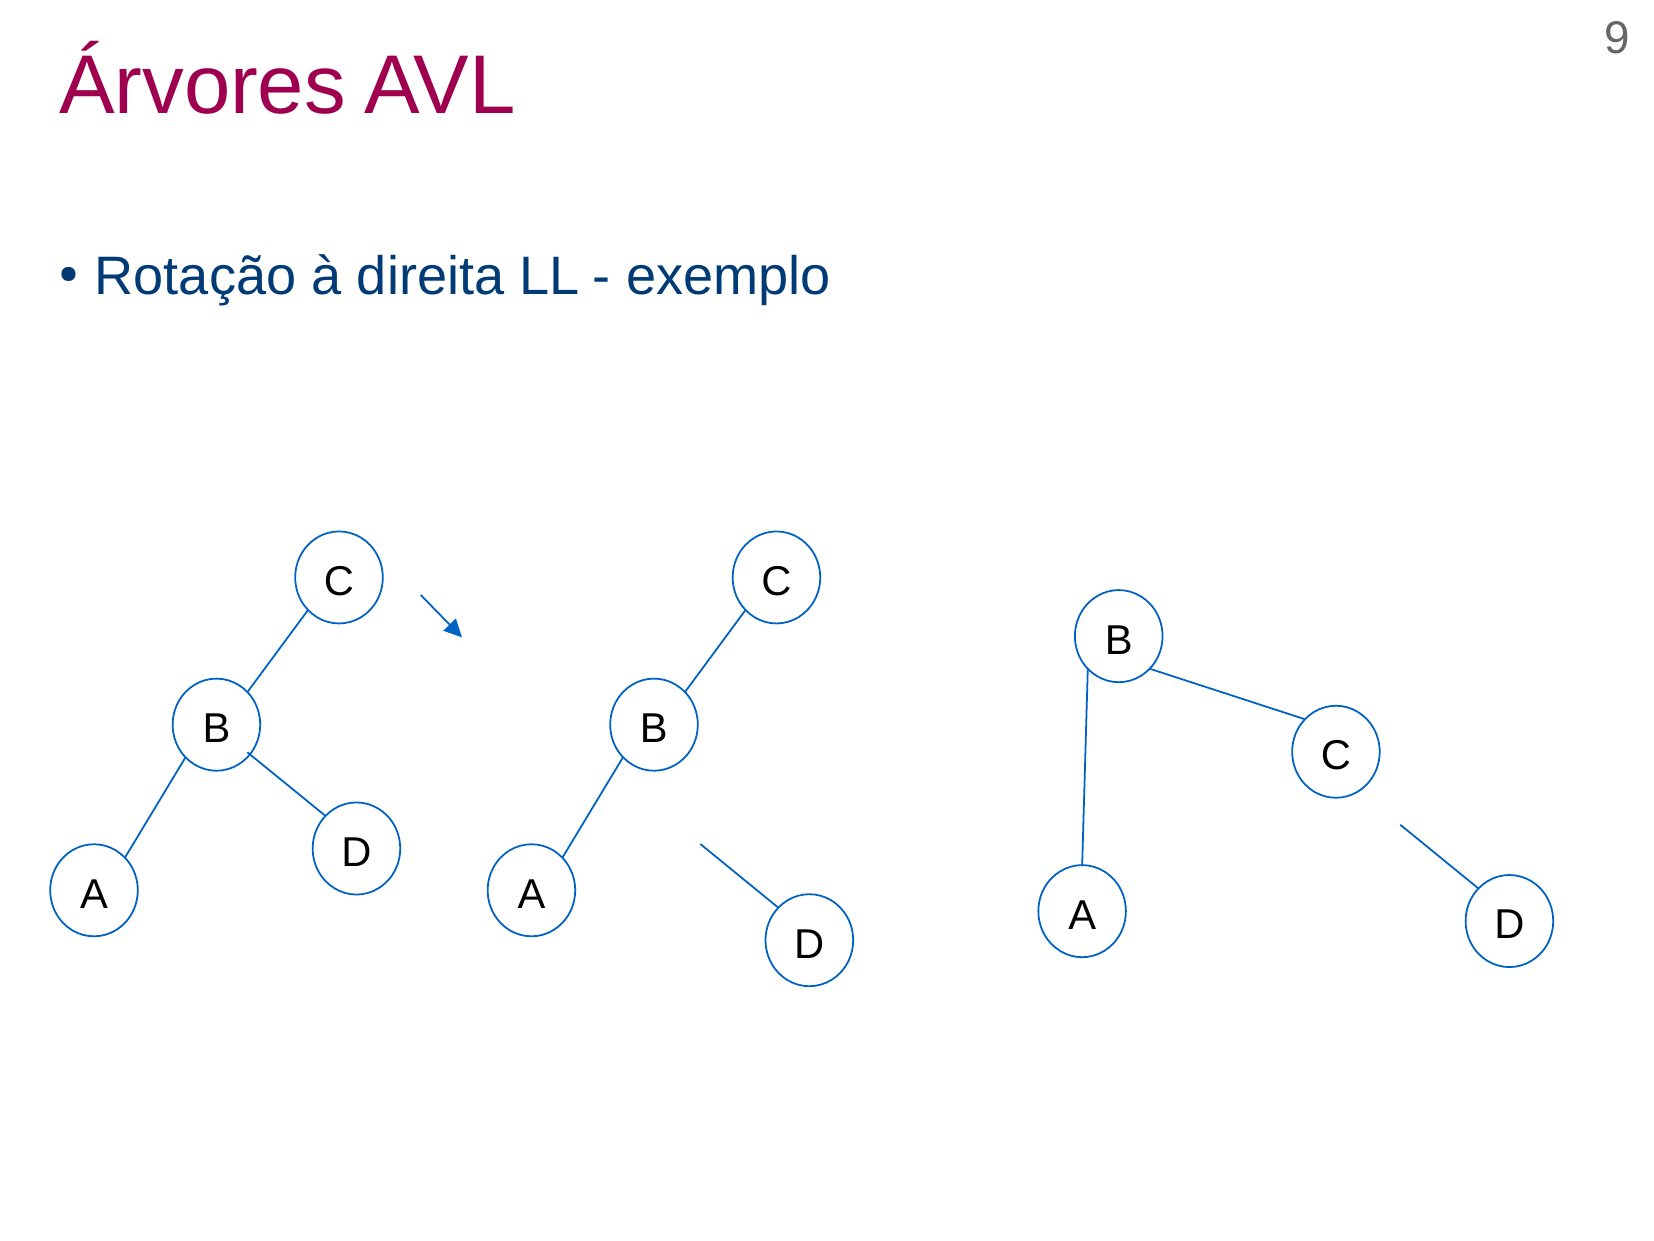

9
# Árvores AVL
Rotação à direita LL - exemplo
C
C
B
B
B
C
D
A
A
A
D
D